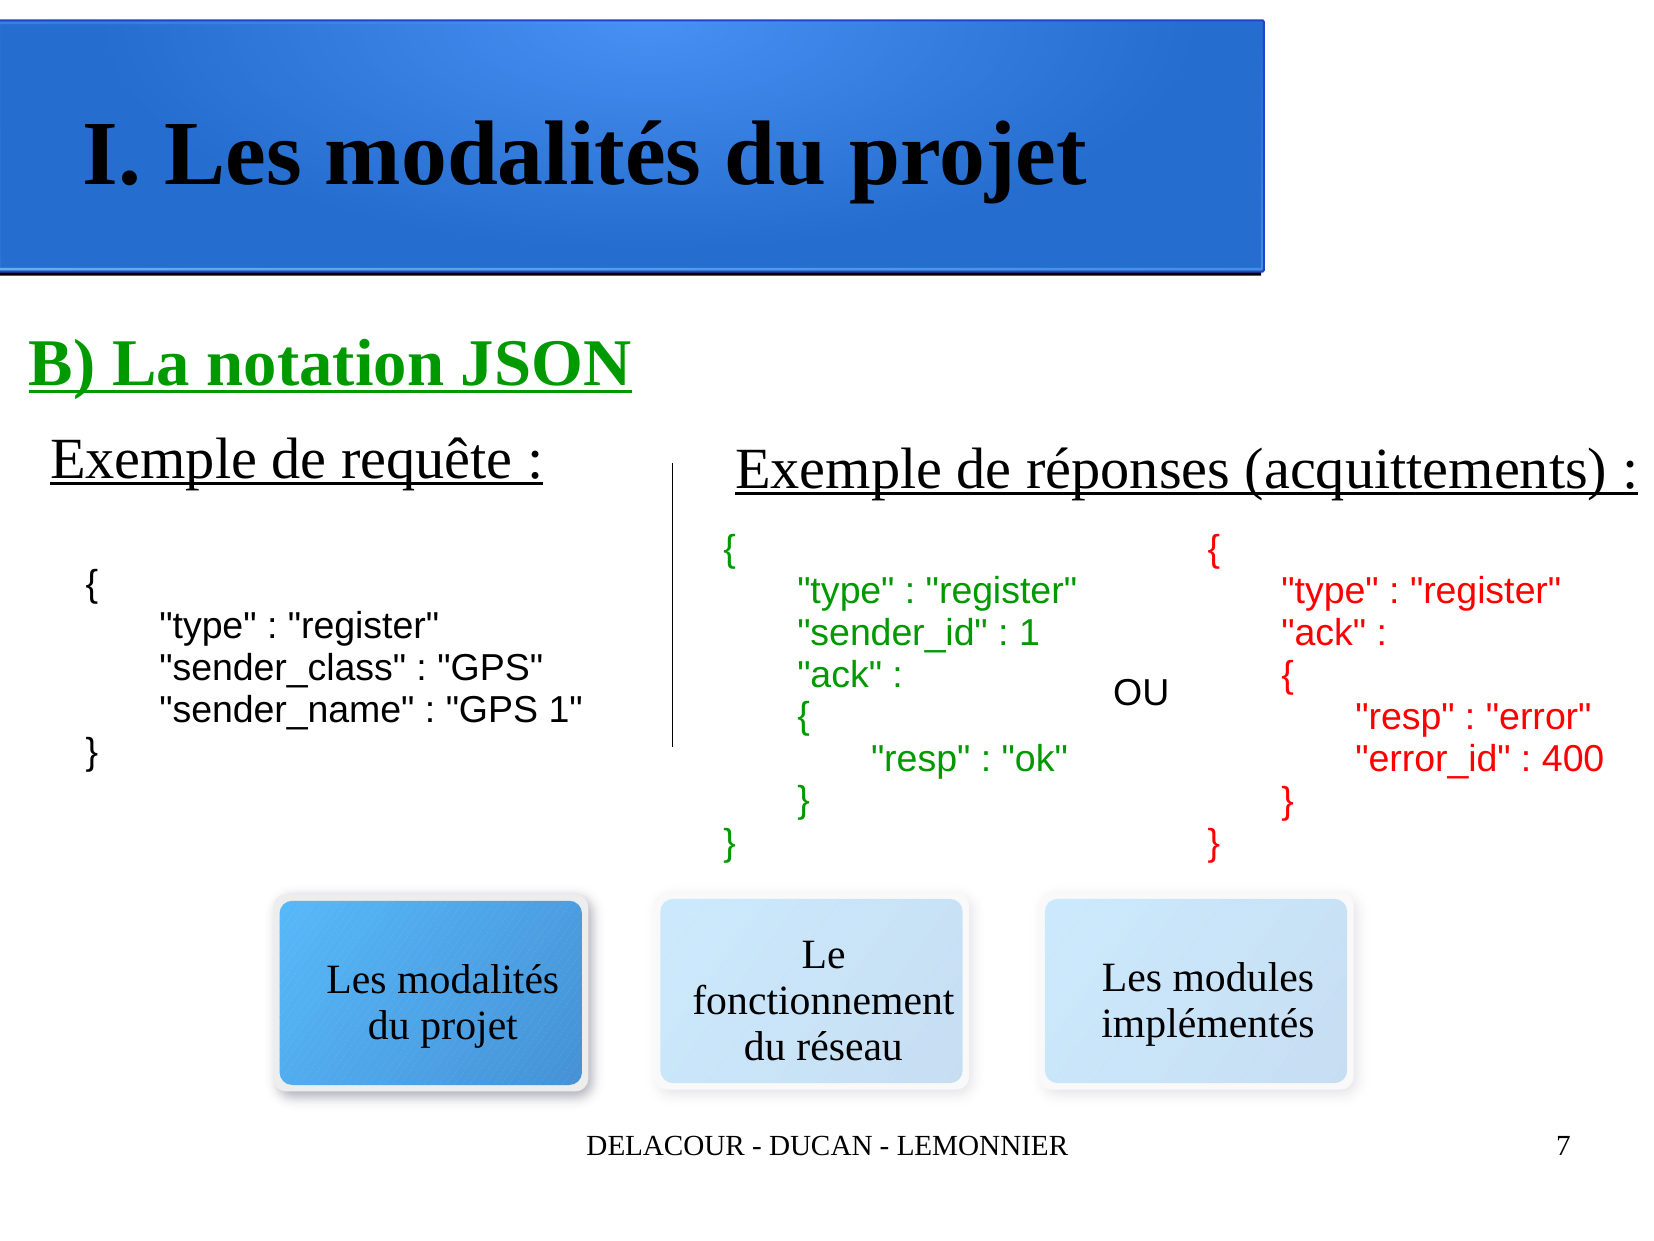

# I. Les modalités du projet
B) La notation JSON
Exemple de requête :
Exemple de réponses (acquittements) :
{
	"type" : "register"
	"sender_id" : 1
	"ack" :
	{
		"resp" : "ok"
	}
}
{
	"type" : "register"
	"ack" :
	{
		"resp" : "error"
		"error_id" : 400
	}
}
{
	"type" : "register"
	"sender_class" : "GPS"
	"sender_name" : "GPS 1"
}
OU
Le
fonctionnement
du réseau
Les modules
implémentés
Les modalités
du projet
DELACOUR - DUCAN - LEMONNIER
7